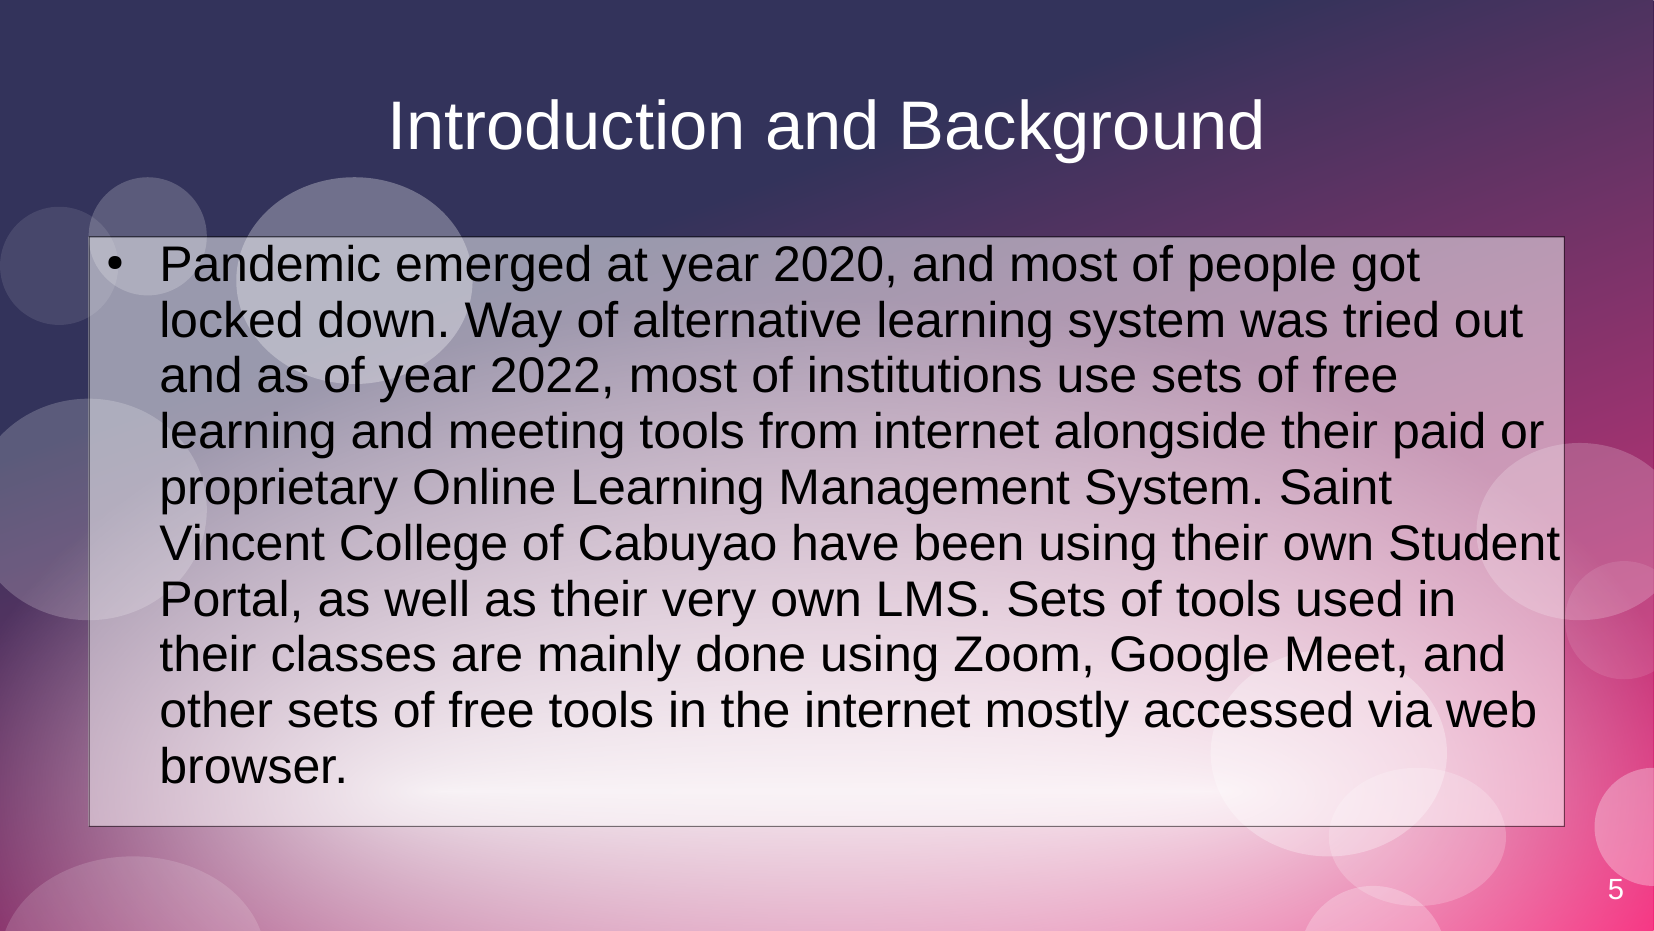

# Introduction and Background
Pandemic emerged at year 2020, and most of people got locked down. Way of alternative learning system was tried out and as of year 2022, most of institutions use sets of free learning and meeting tools from internet alongside their paid or proprietary Online Learning Management System. Saint Vincent College of Cabuyao have been using their own Student Portal, as well as their very own LMS. Sets of tools used in their classes are mainly done using Zoom, Google Meet, and other sets of free tools in the internet mostly accessed via web browser.